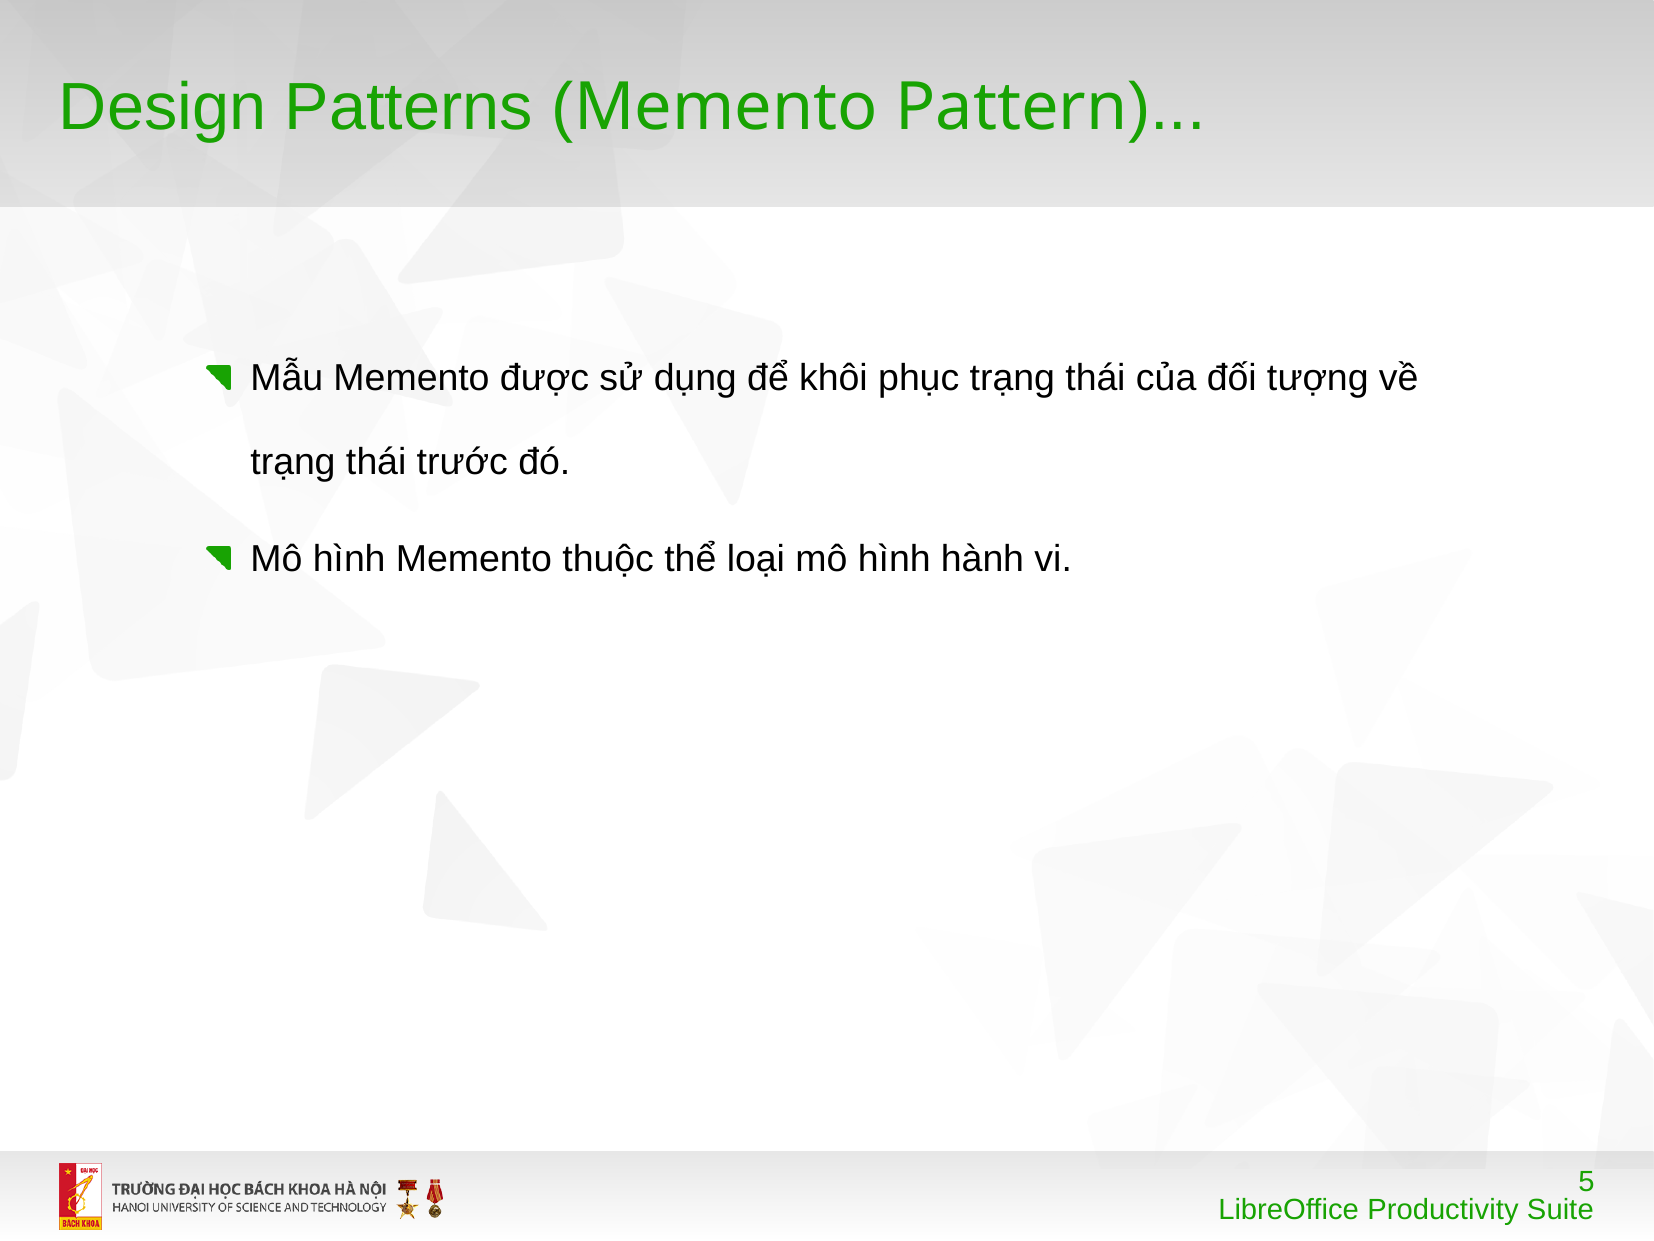

# Design Patterns (Memento Pattern)...
Mẫu Memento được sử dụng để khôi phục trạng thái của đối tượng về trạng thái trước đó.
Mô hình Memento thuộc thể loại mô hình hành vi.
5
LibreOffice Productivity Suite